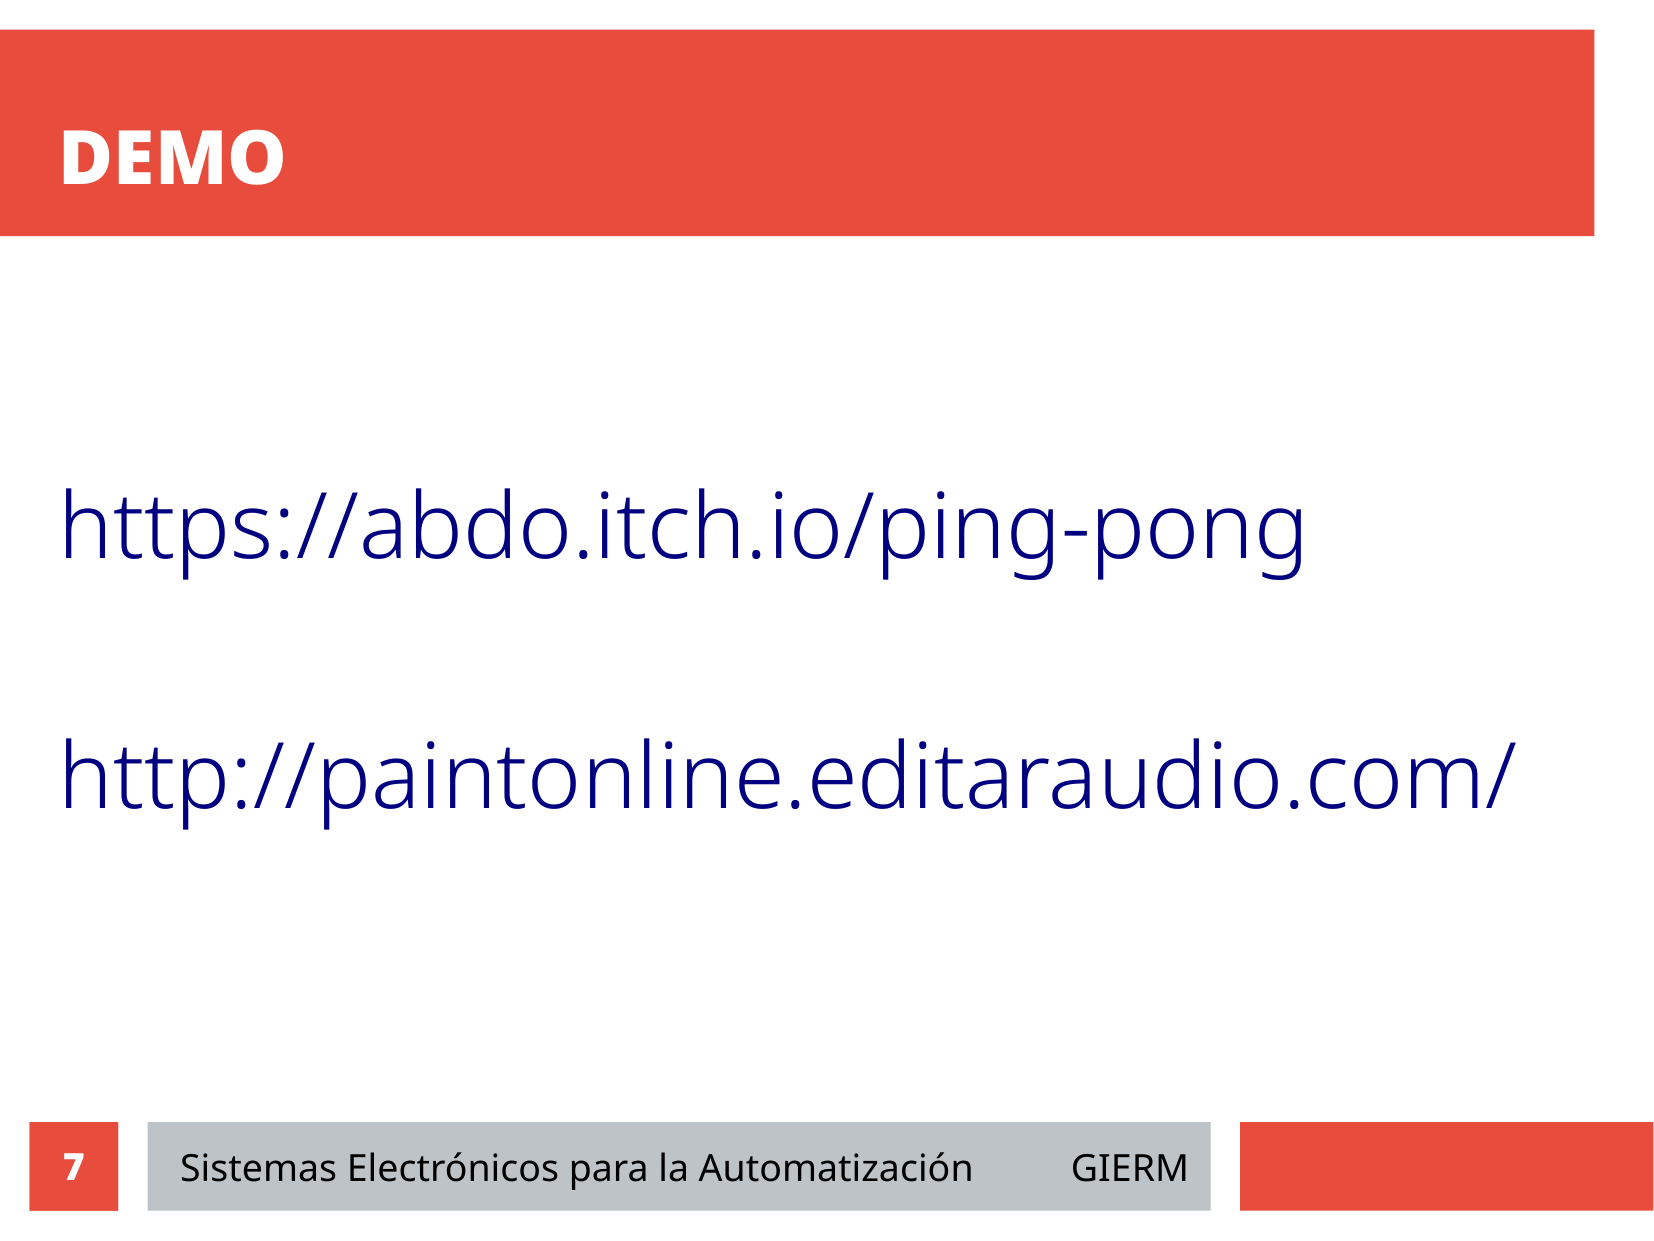

# DEMO
https://abdo.itch.io/ping-pong
http://paintonline.editaraudio.com/
7
Sistemas Electrónicos para la Automatización GIERM